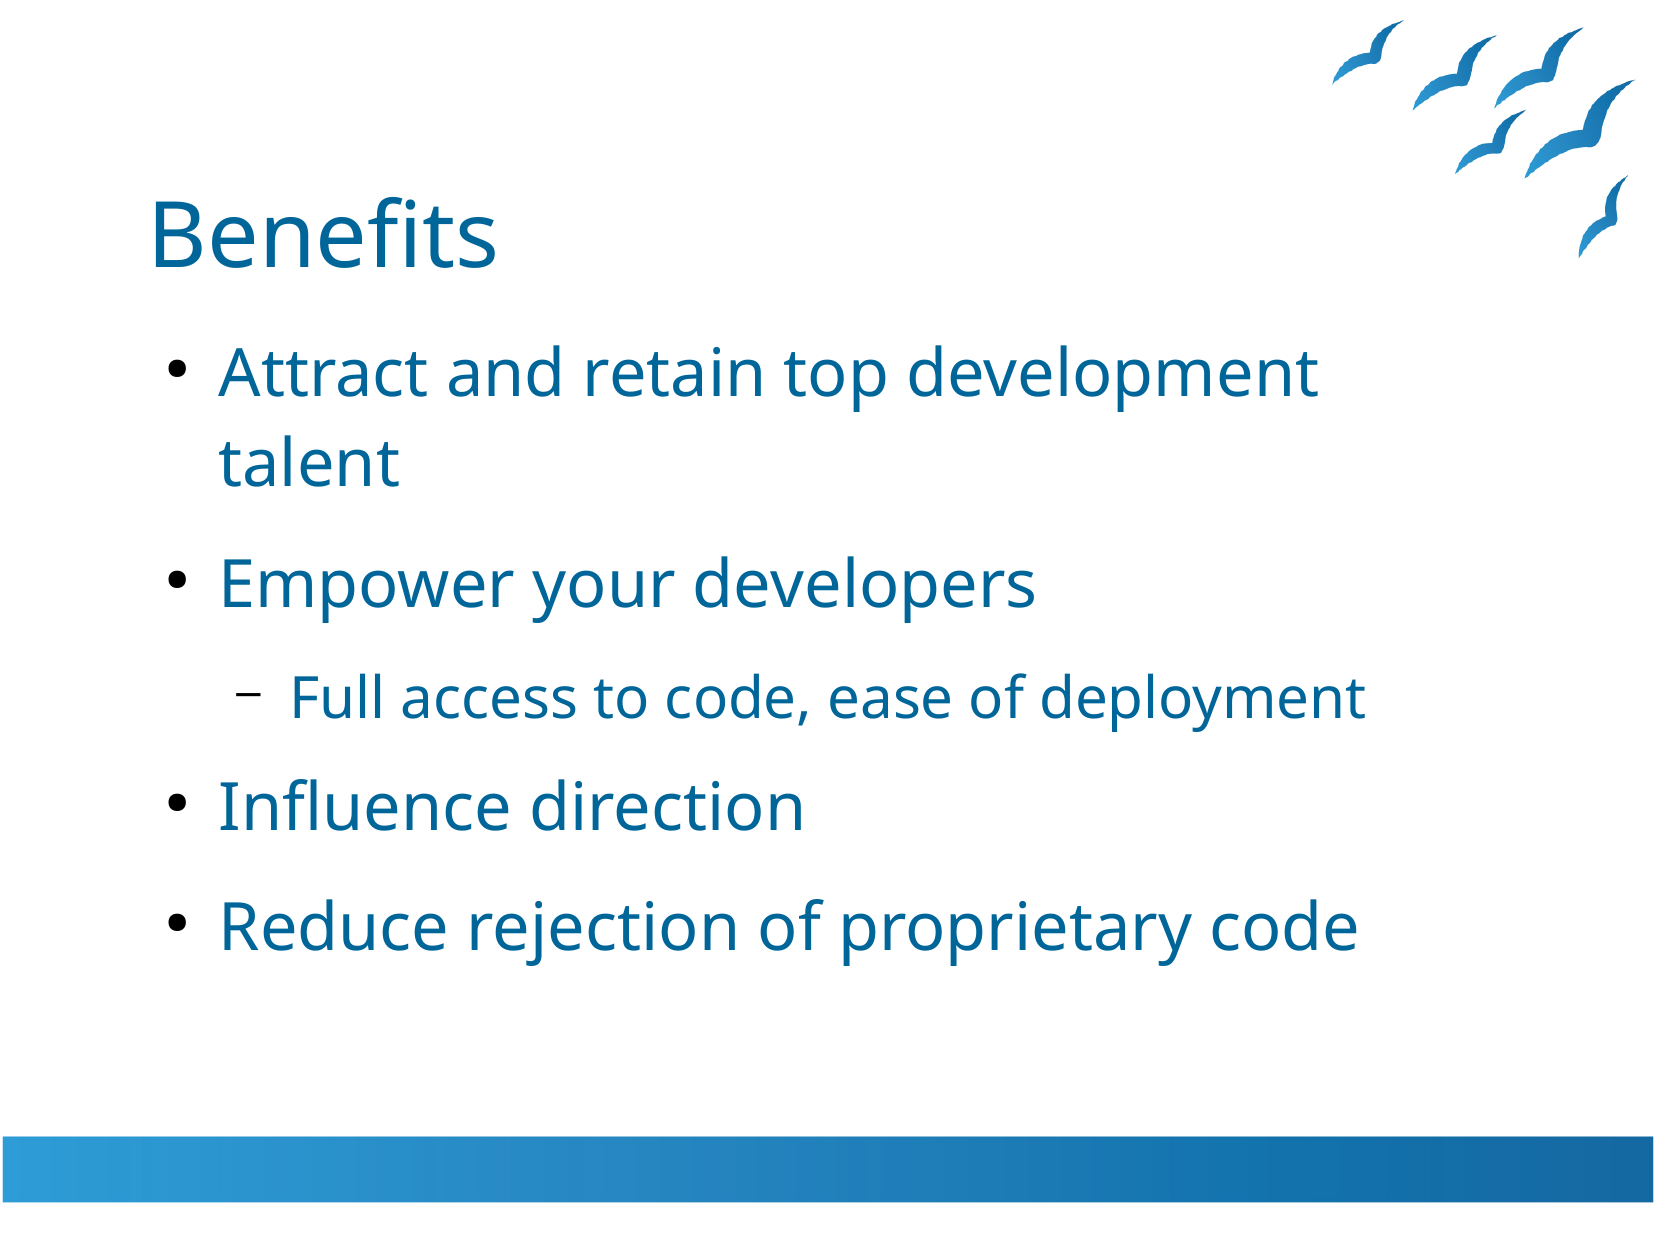

# Benefits
Attract and retain top development talent
Empower your developers
Full access to code, ease of deployment
Influence direction
Reduce rejection of proprietary code